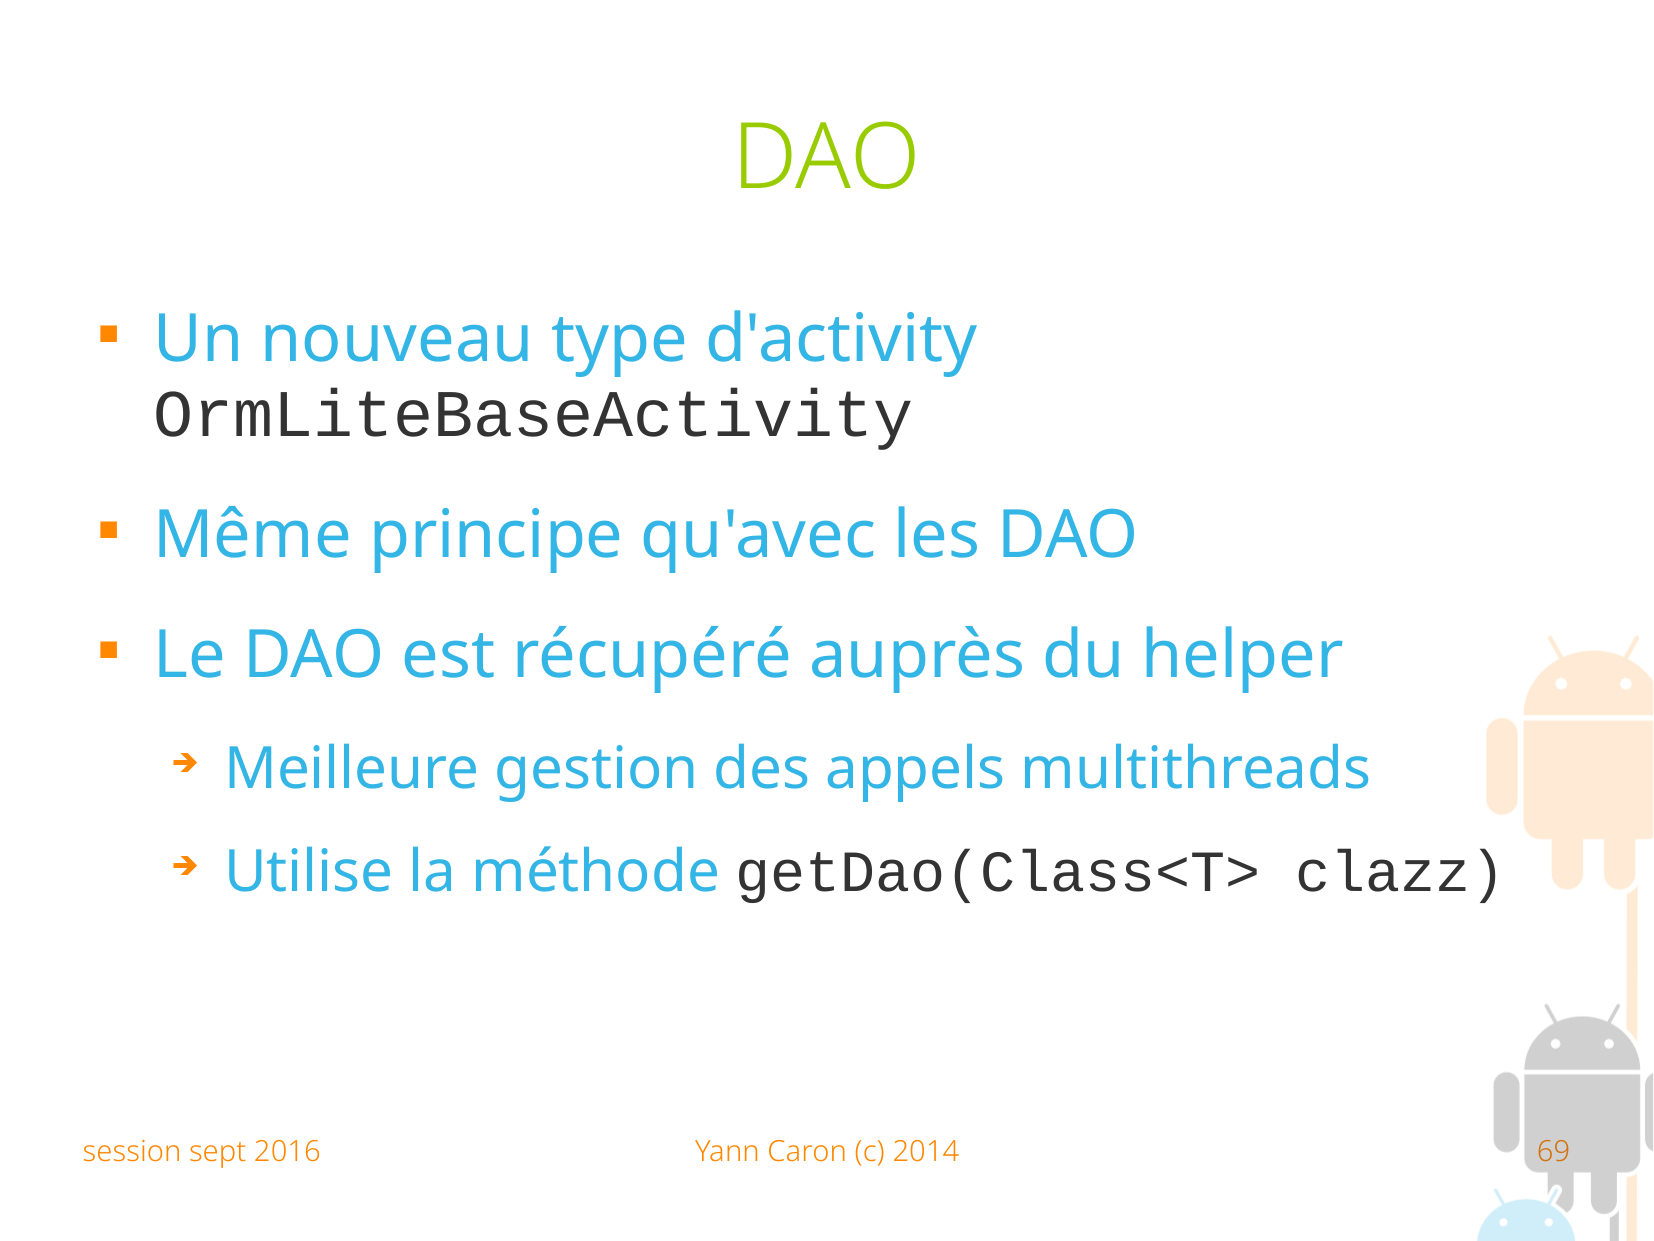

# DAO
Un nouveau type d'activity OrmLiteBaseActivity
Même principe qu'avec les DAO
Le DAO est récupéré auprès du helper
Meilleure gestion des appels multithreads
Utilise la méthode getDao(Class<T> clazz)
session sept 2016
Yann Caron (c) 2014
69